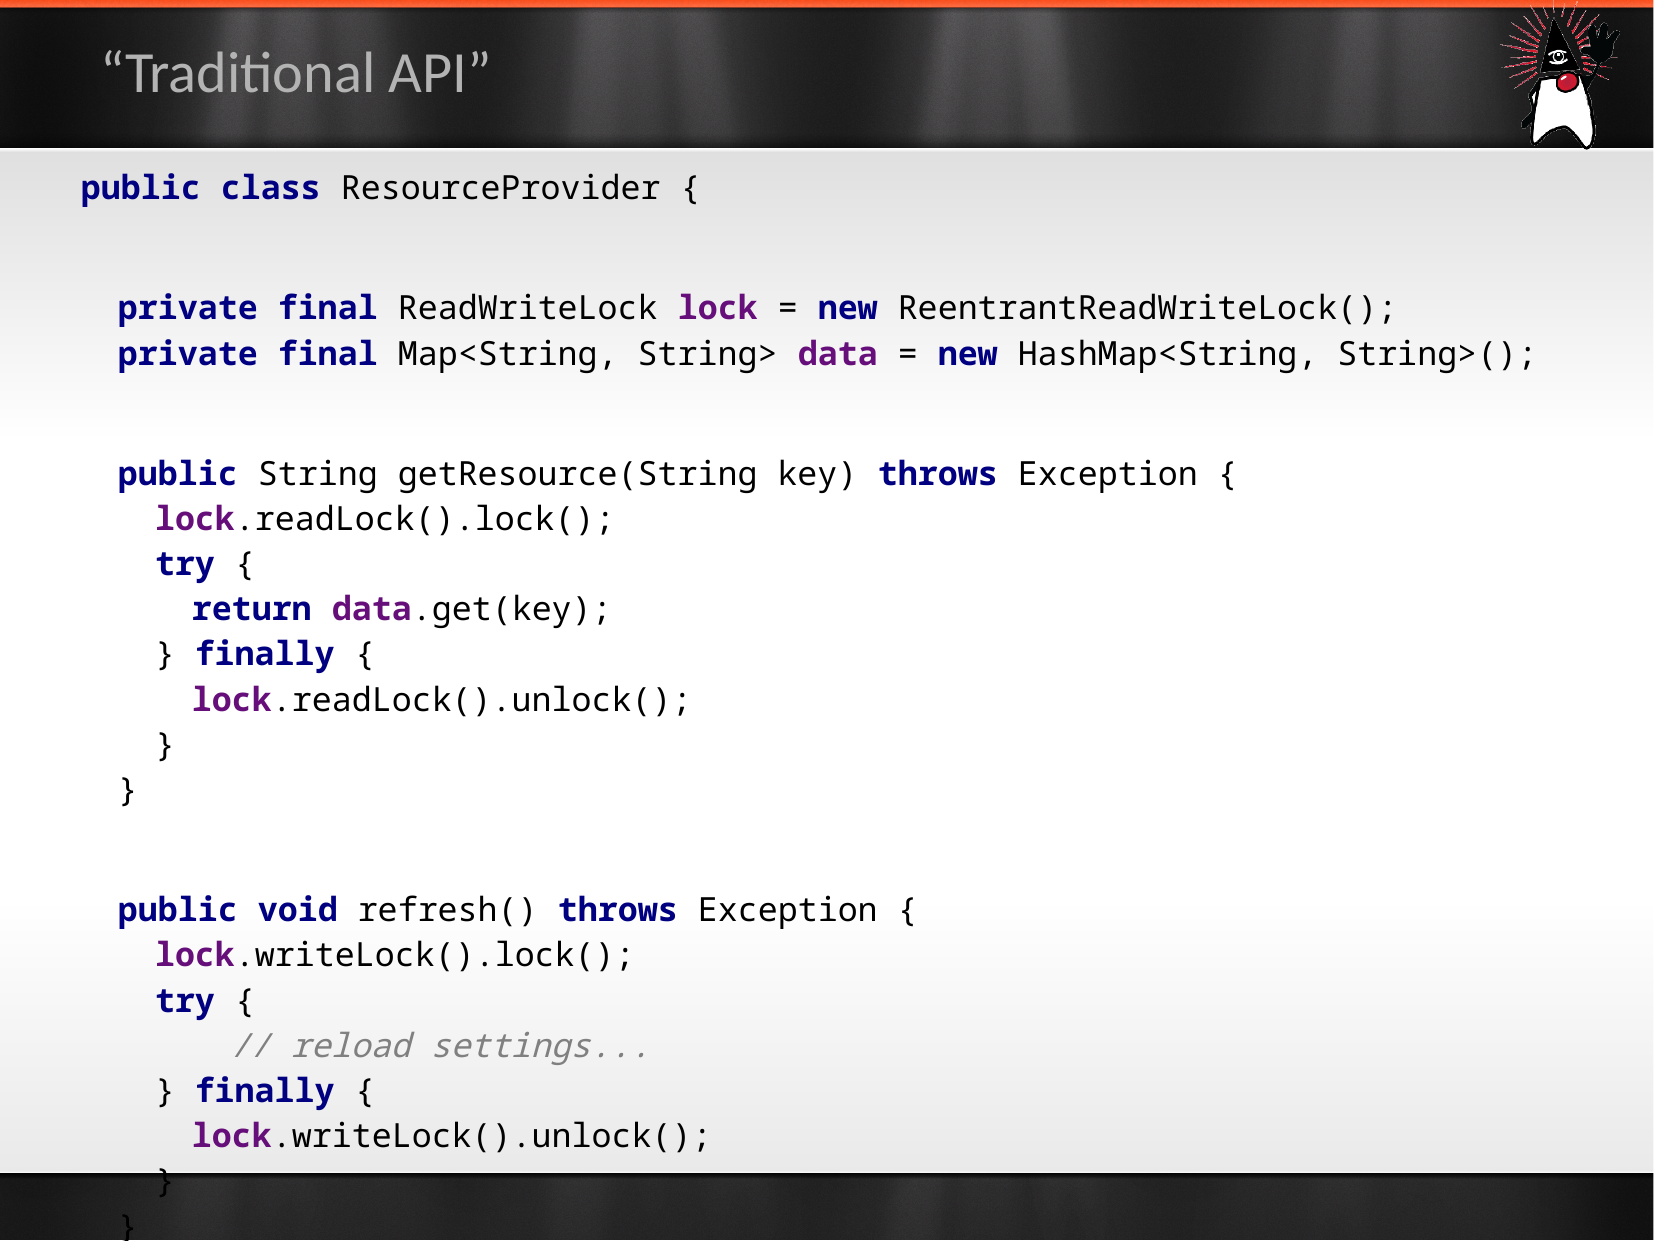

“Traditional API”
# public class ResourceProvider {
 private final ReadWriteLock lock = new ReentrantReadWriteLock();
 private final Map<String, String> data = new HashMap<String, String>();
 public String getResource(String key) throws Exception {
 lock.readLock().lock();
 try {
 return data.get(key);
 } finally {
 lock.readLock().unlock();
 }
 }
 public void refresh() throws Exception {
 lock.writeLock().lock();
 try {
		// reload settings...
 } finally {
 lock.writeLock().unlock();
 }
 }
}